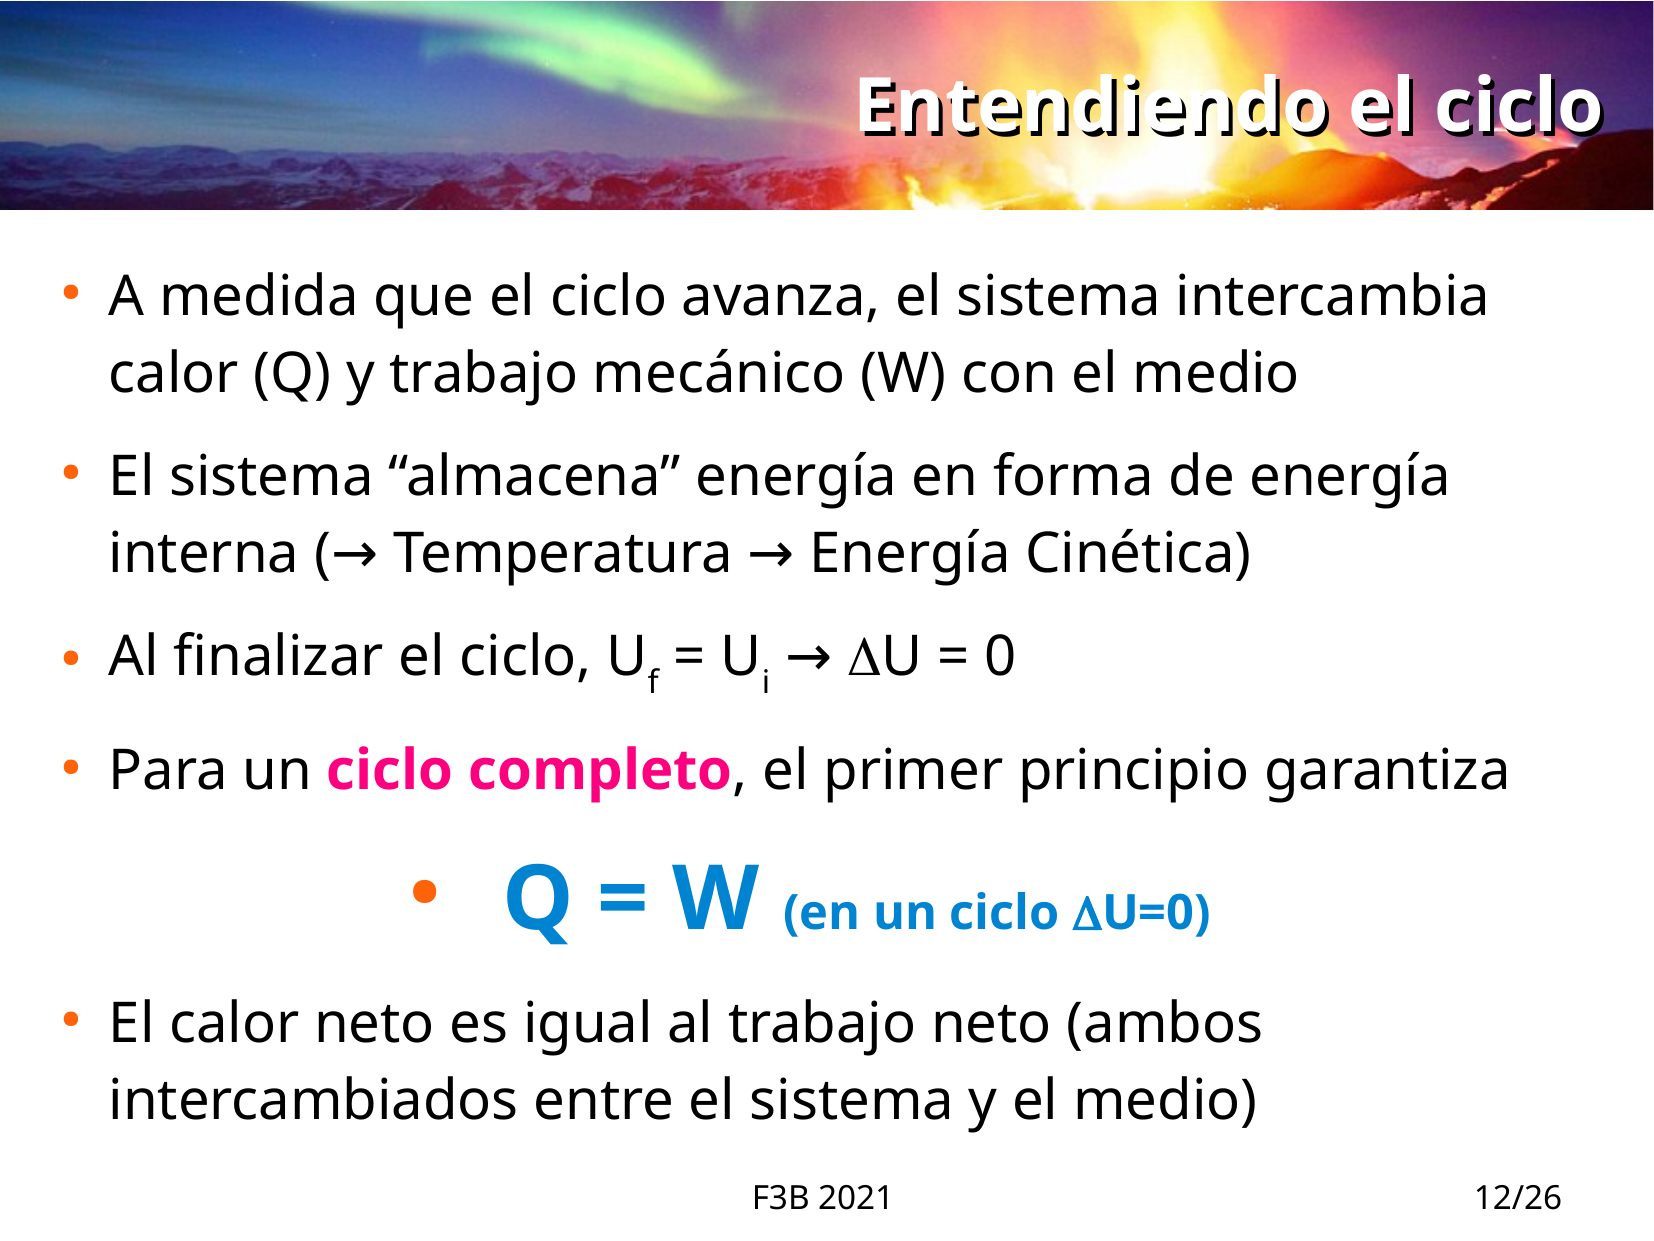

# Entendiendo el ciclo
A medida que el ciclo avanza, el sistema intercambia calor (Q) y trabajo mecánico (W) con el medio
El sistema “almacena” energía en forma de energía interna (→ Temperatura → Energía Cinética)
Al finalizar el ciclo, Uf = Ui → DU = 0
Para un ciclo completo, el primer principio garantiza
Q = W (en un ciclo DU=0)
El calor neto es igual al trabajo neto (ambos intercambiados entre el sistema y el medio)
F3B 2021
12